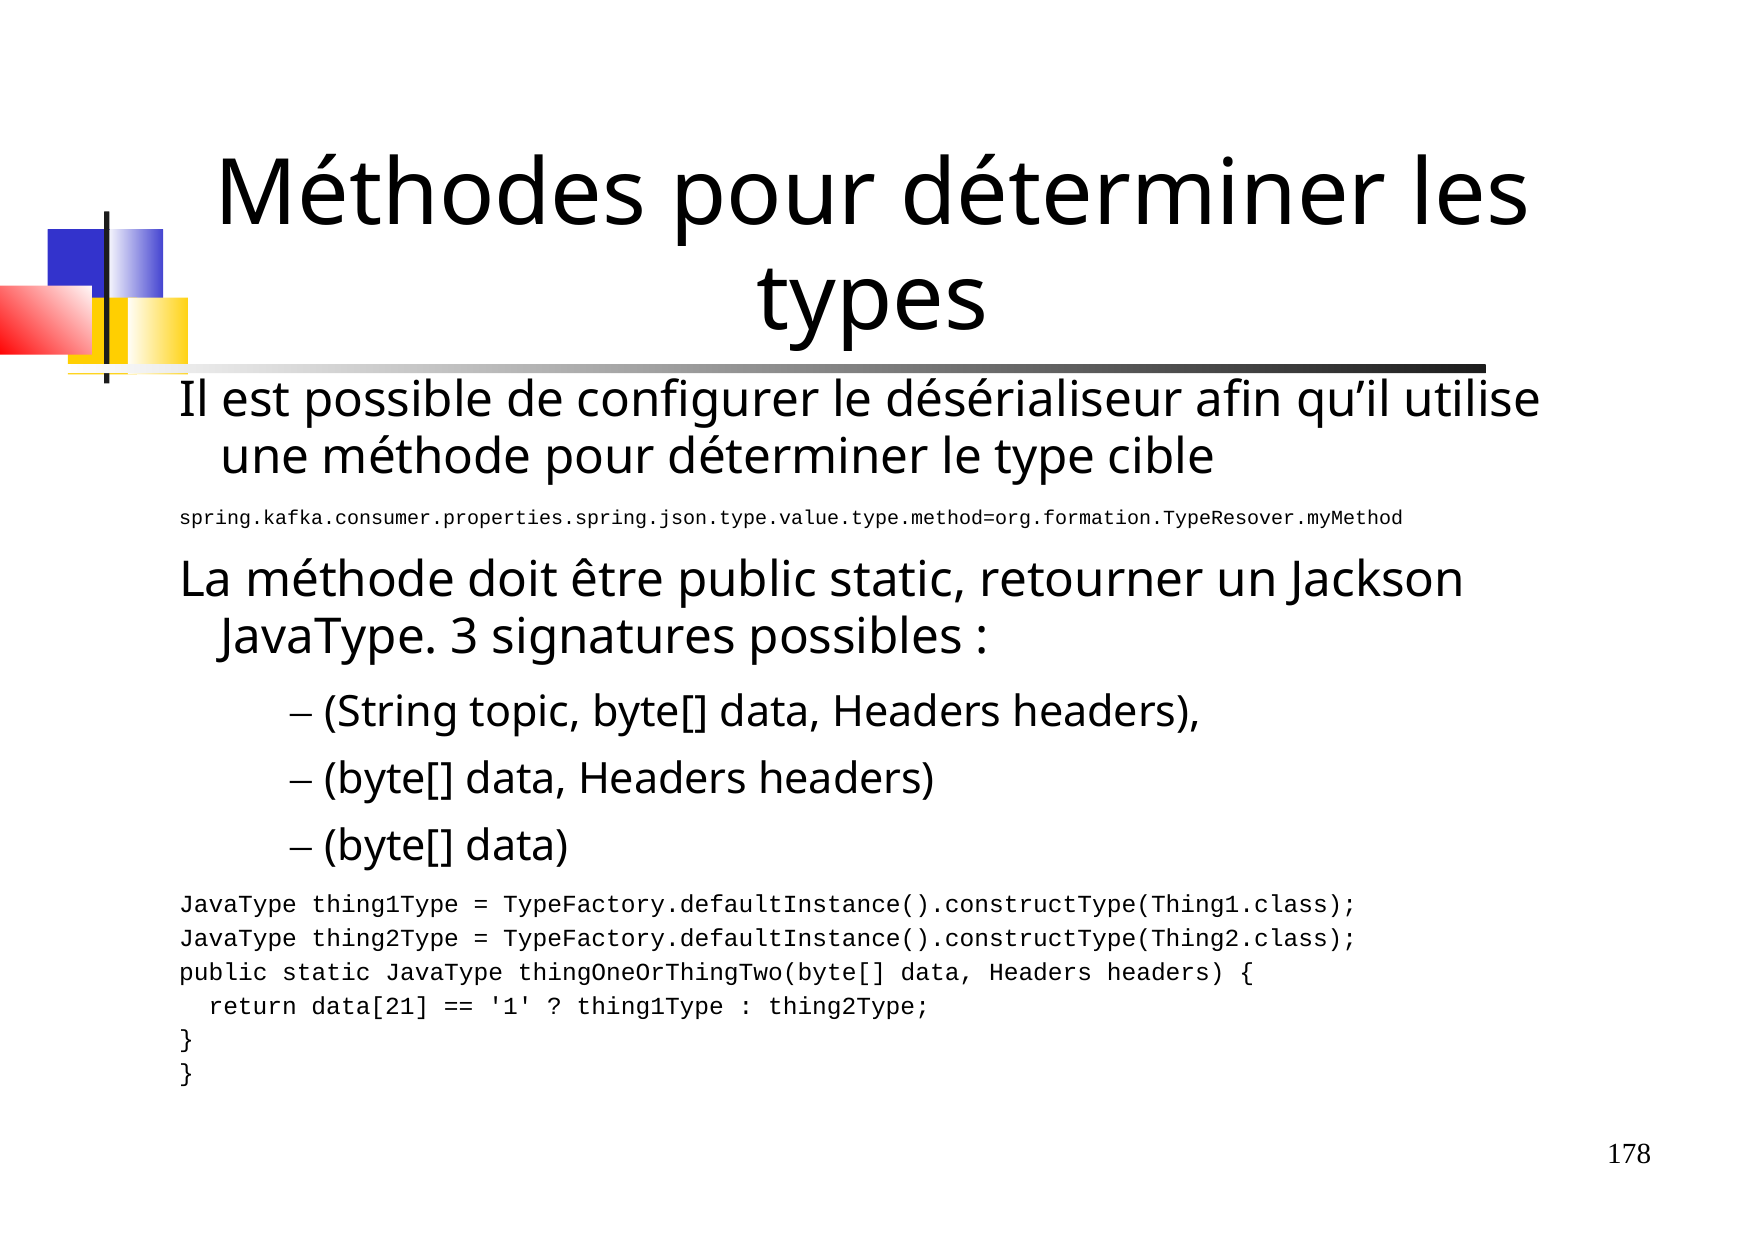

# Méthodes pour déterminer les types
Il est possible de configurer le désérialiseur afin qu’il utilise une méthode pour déterminer le type cible
spring.kafka.consumer.properties.spring.json.type.value.type.method=org.formation.TypeResover.myMethod
La méthode doit être public static, retourner un Jackson JavaType. 3 signatures possibles :
(String topic, byte[] data, Headers headers),
(byte[] data, Headers headers)
(byte[] data)
JavaType thing1Type = TypeFactory.defaultInstance().constructType(Thing1.class);
JavaType thing2Type = TypeFactory.defaultInstance().constructType(Thing2.class);
public static JavaType thingOneOrThingTwo(byte[] data, Headers headers) {
 return data[21] == '1' ? thing1Type : thing2Type;
}
}